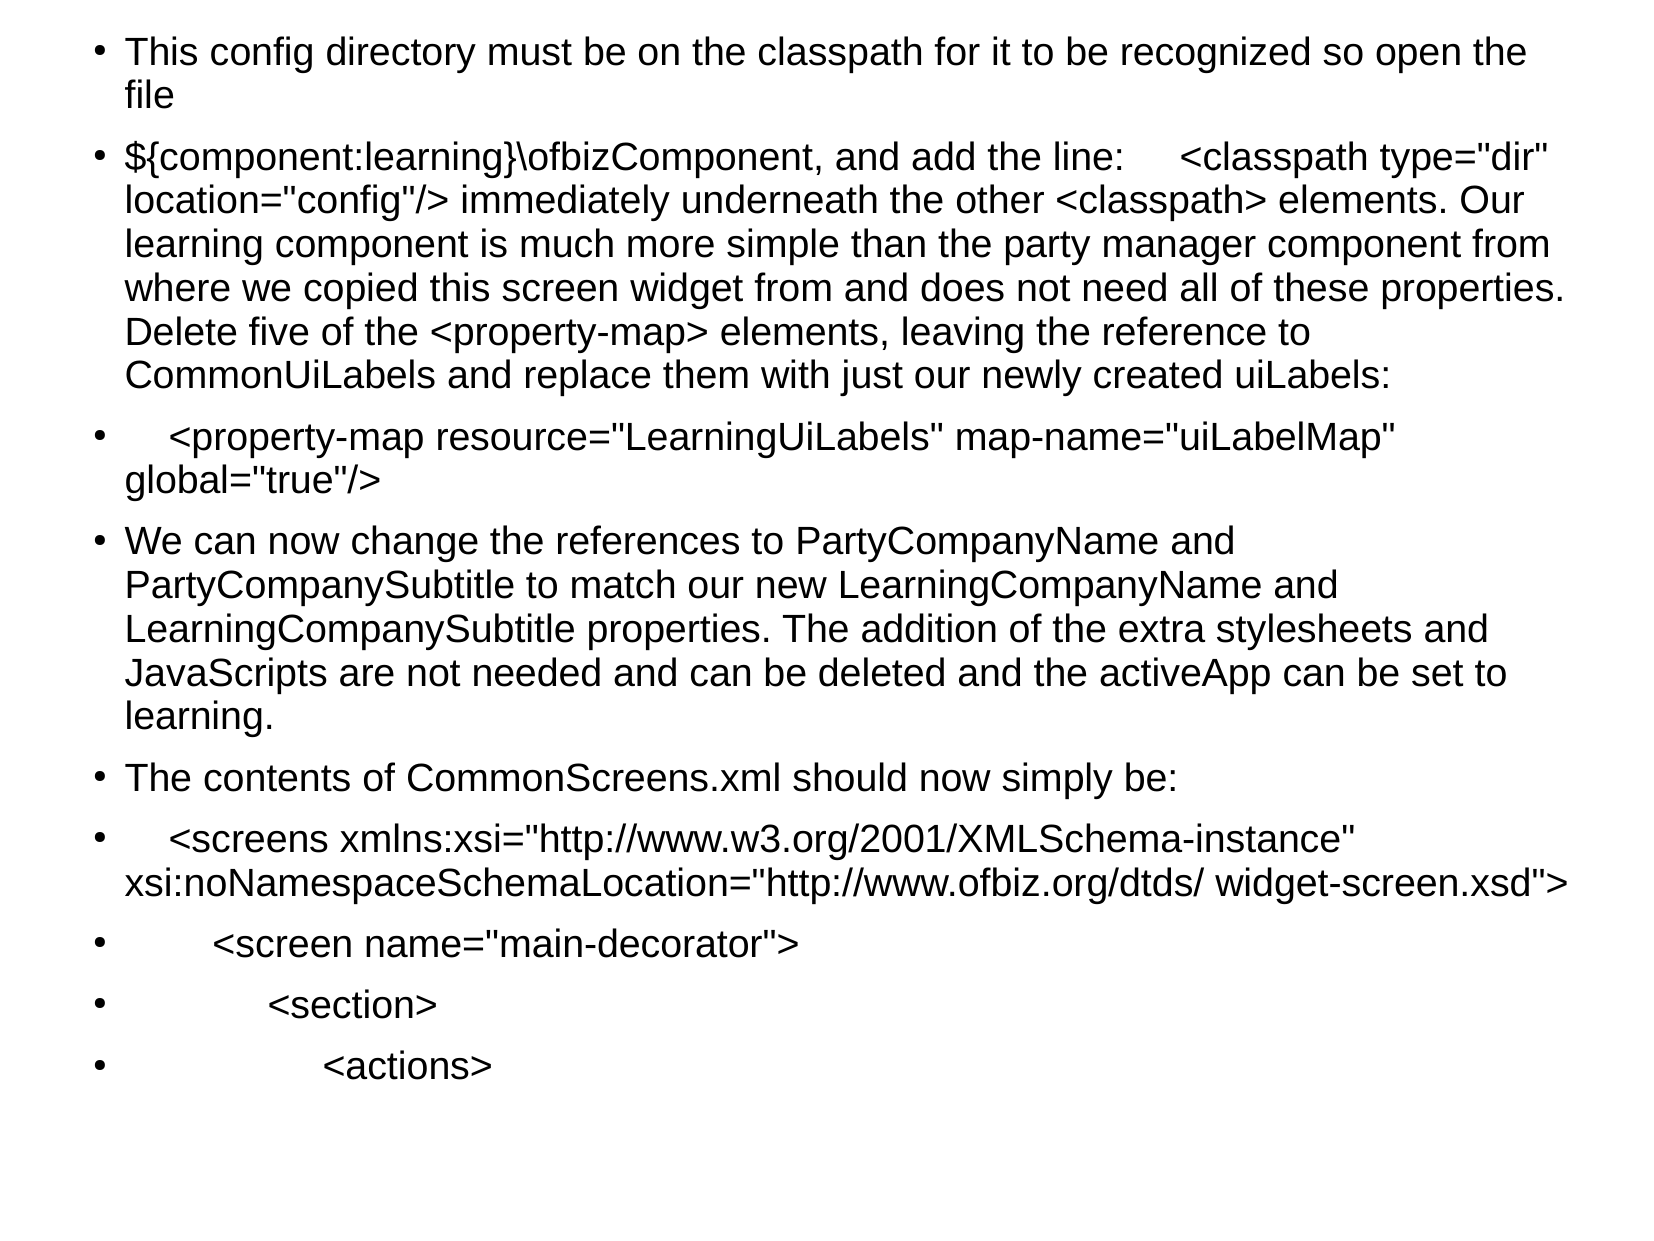

This config directory must be on the classpath for it to be recognized so open the file
${component:learning}\ofbizComponent, and add the line: <classpath type="dir" location="config"/> immediately underneath the other <classpath> elements. Our learning component is much more simple than the party manager component from where we copied this screen widget from and does not need all of these properties. Delete five of the <property-map> elements, leaving the reference to CommonUiLabels and replace them with just our newly created uiLabels:
 <property-map resource="LearningUiLabels" map-name="uiLabelMap" global="true"/>
We can now change the references to PartyCompanyName and PartyCompanySubtitle to match our new LearningCompanyName and LearningCompanySubtitle properties. The addition of the extra stylesheets and JavaScripts are not needed and can be deleted and the activeApp can be set to learning.
The contents of CommonScreens.xml should now simply be:
 <screens xmlns:xsi="http://www.w3.org/2001/XMLSchema-instance" xsi:noNamespaceSchemaLocation="http://www.ofbiz.org/dtds/ widget-screen.xsd">
 <screen name="main-decorator">
 <section>
 <actions>
#